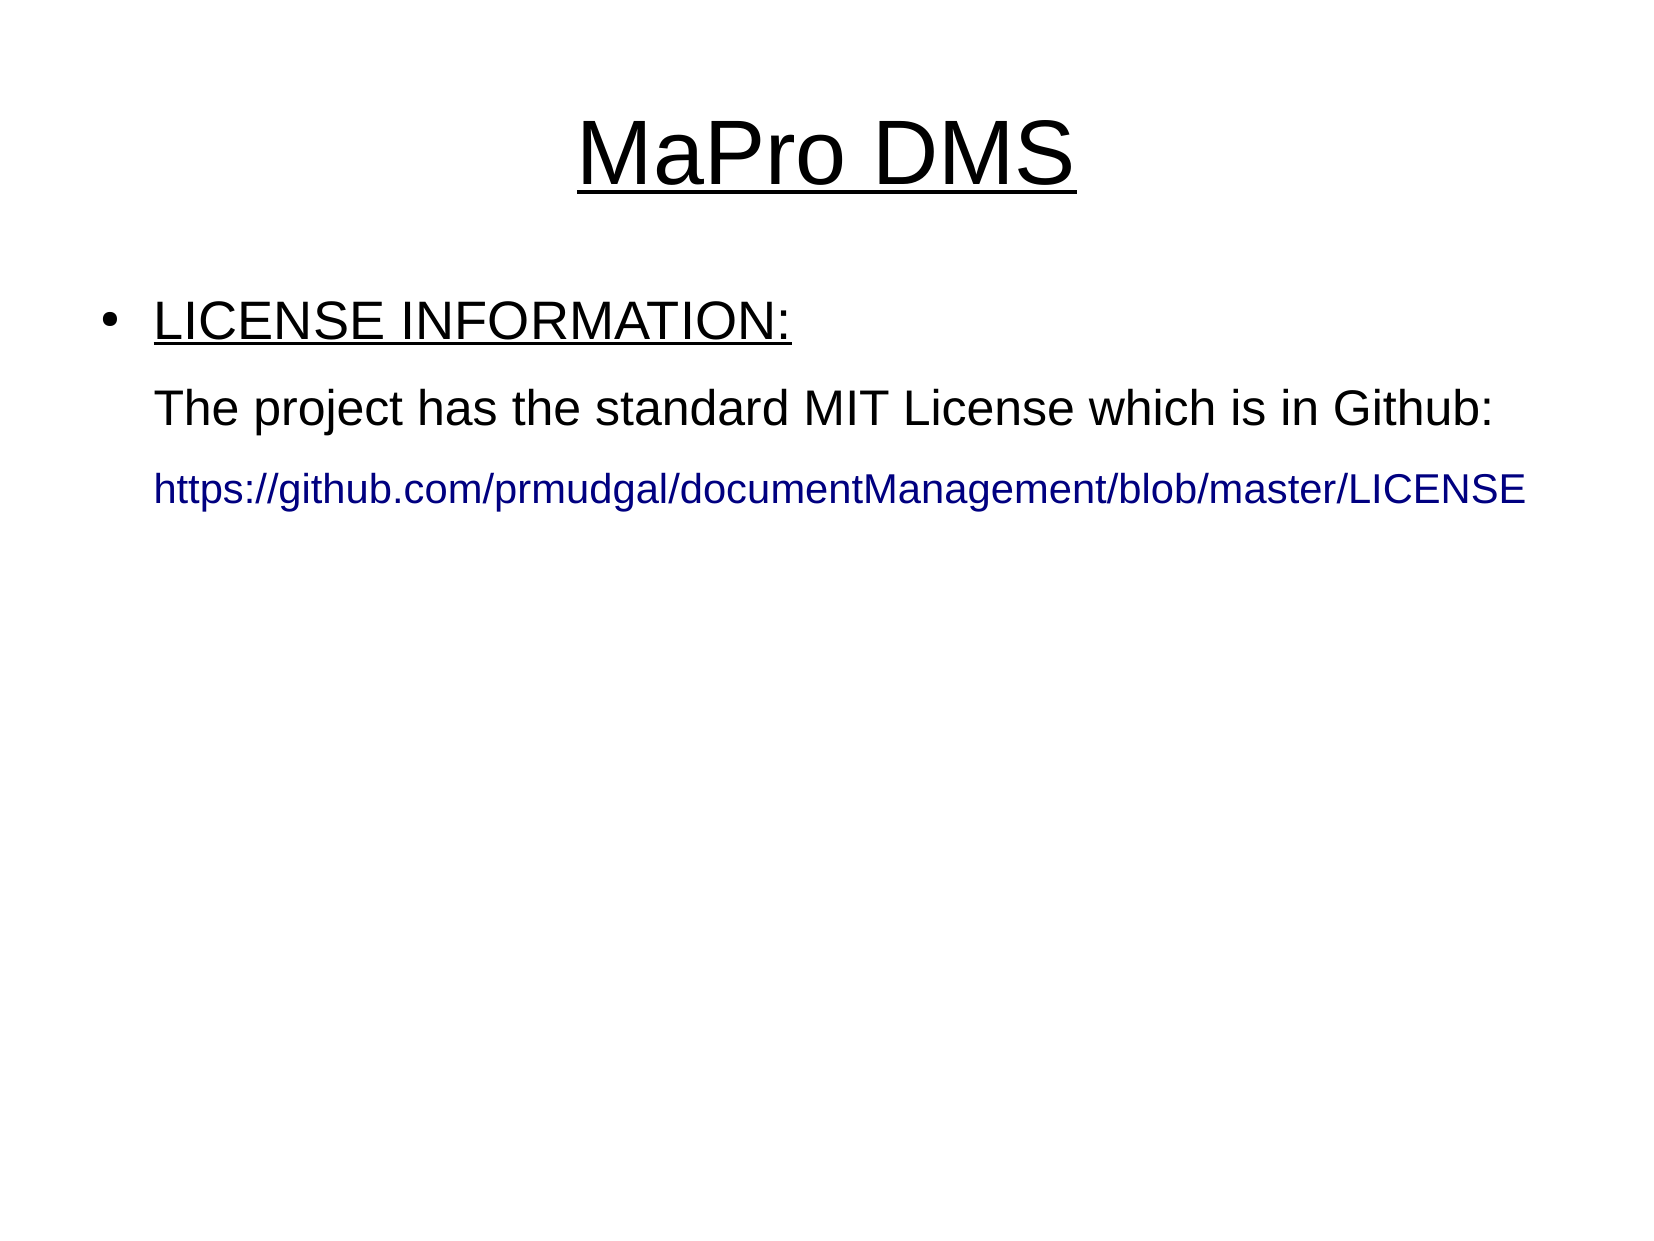

# MaPro DMS
LICENSE INFORMATION:
The project has the standard MIT License which is in Github:
https://github.com/prmudgal/documentManagement/blob/master/LICENSE